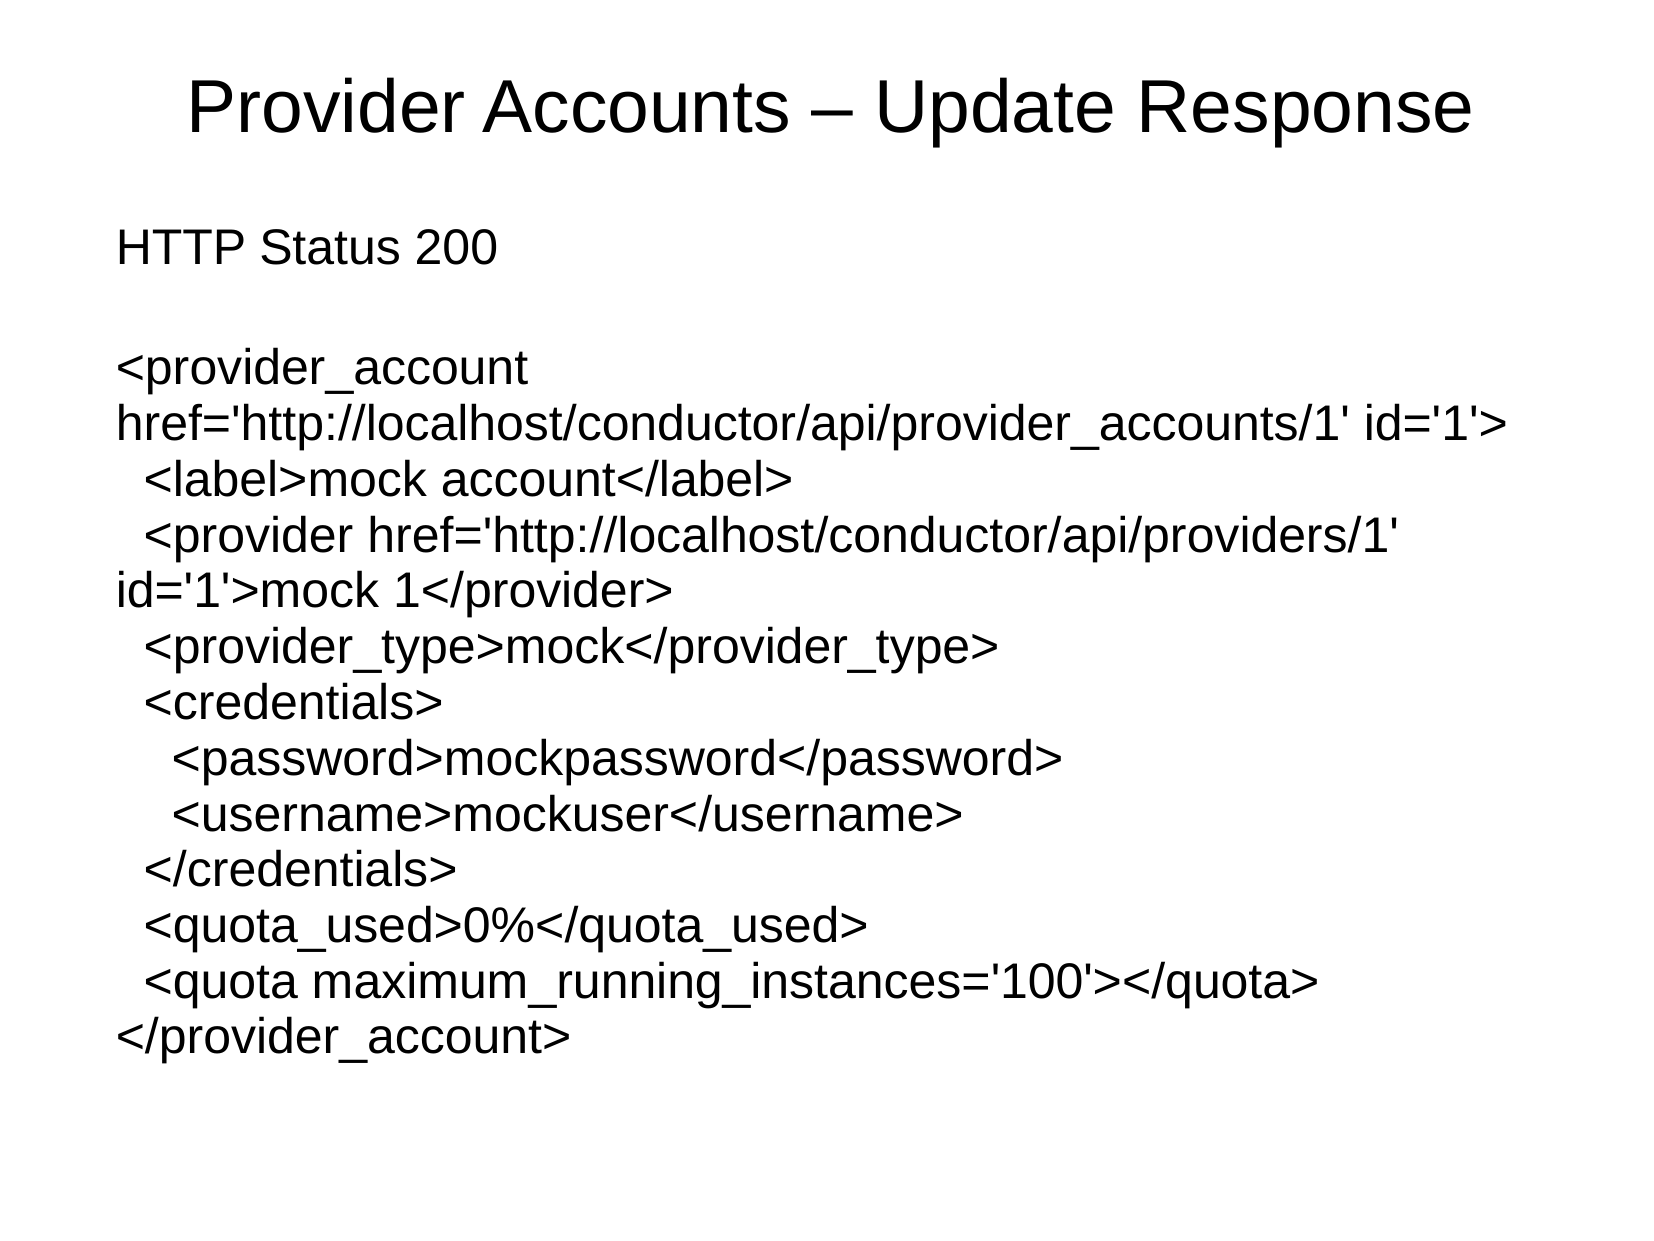

# Provider Accounts – Update Response
HTTP Status 200
<provider_account href='http://localhost/conductor/api/provider_accounts/1' id='1'>
 <label>mock account</label>
 <provider href='http://localhost/conductor/api/providers/1' id='1'>mock 1</provider>
 <provider_type>mock</provider_type>
 <credentials>
 <password>mockpassword</password>
 <username>mockuser</username>
 </credentials>
 <quota_used>0%</quota_used>
 <quota maximum_running_instances='100'></quota>
</provider_account>